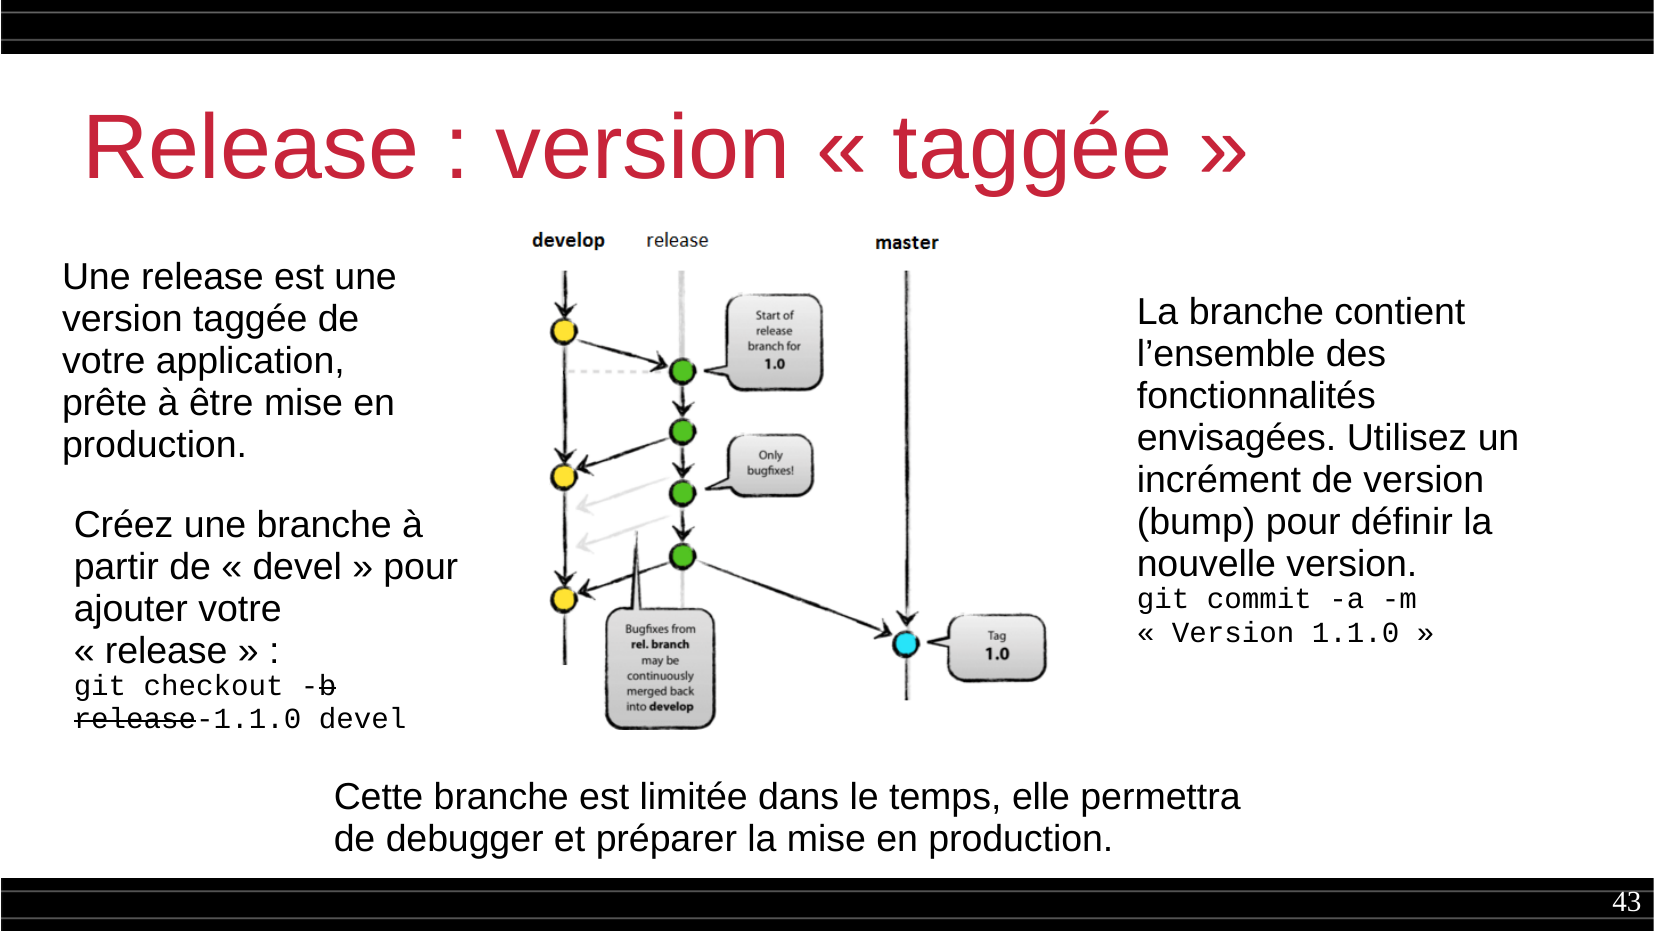

# Release : version « taggée »
Une release est une version taggée de votre application, prête à être mise en production.
La branche contient l’ensemble des fonctionnalités envisagées. Utilisez un incrément de version (bump) pour définir la nouvelle version.
git commit -a -m « Version 1.1.0 »
Créez une branche à partir de « devel » pour ajouter votre « release » :
git checkout -b release-1.1.0 devel
Cette branche est limitée dans le temps, elle permettra de debugger et préparer la mise en production.